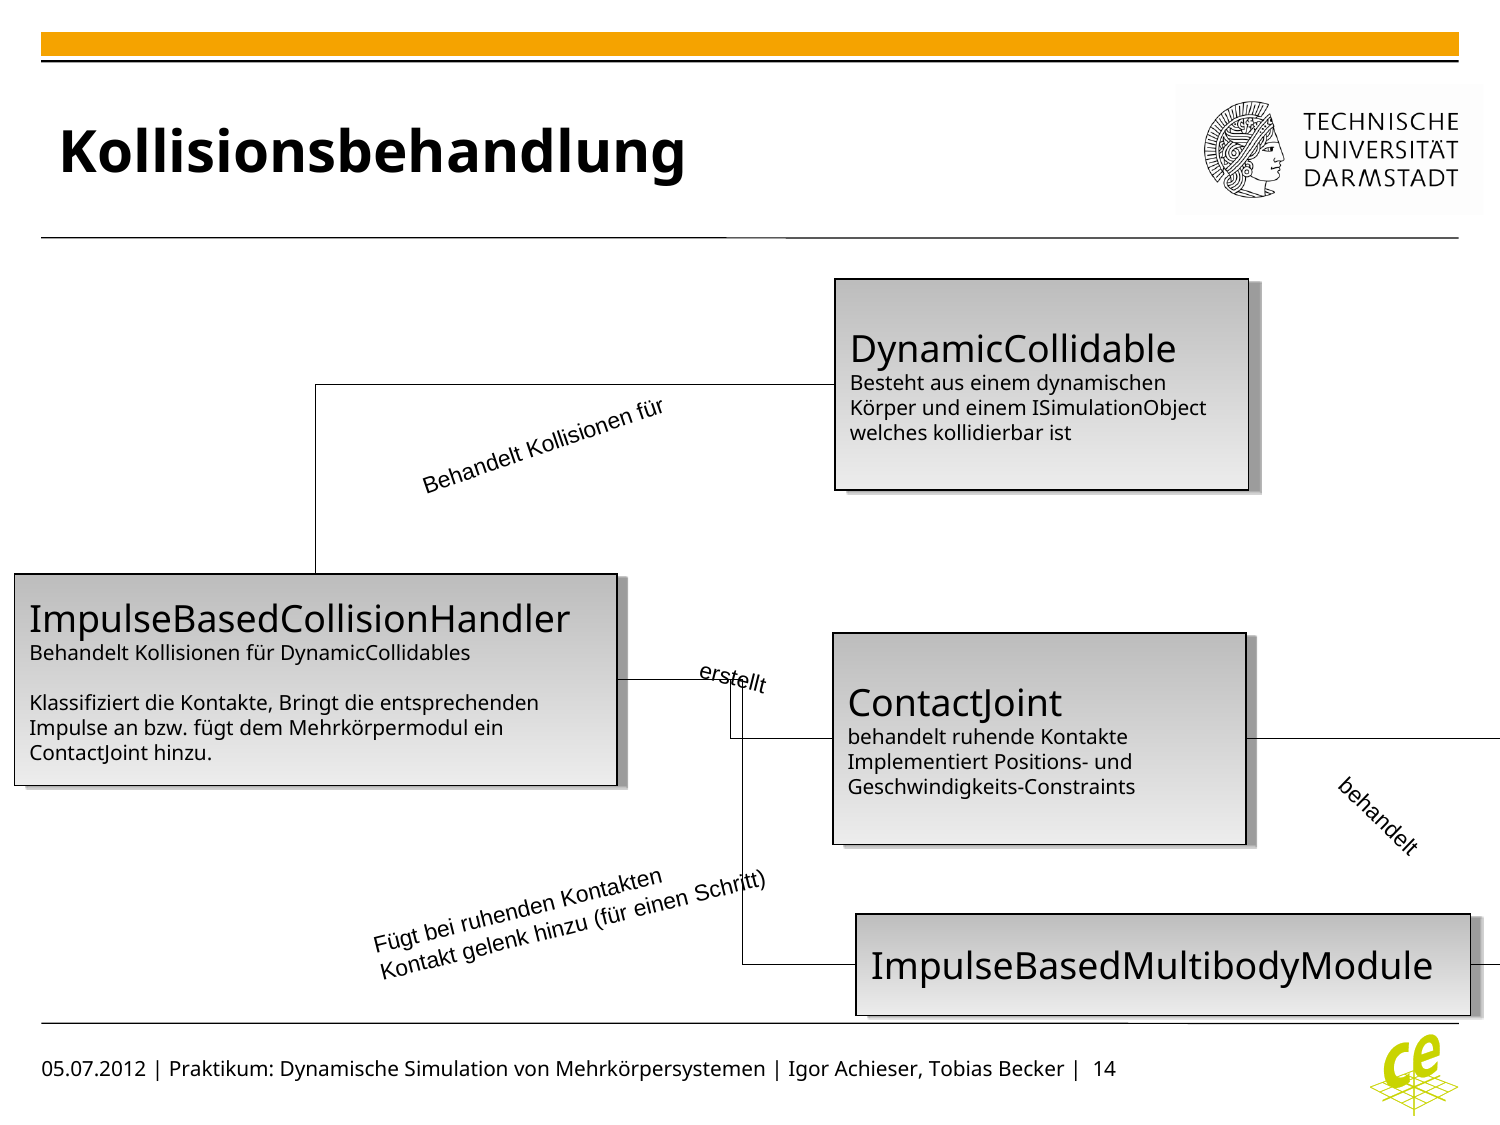

Kollisionsbehandlung
DynamicCollidable
Besteht aus einem dynamischen Körper und einem ISimulationObject welches kollidierbar ist
Behandelt Kollisionen für
ImpulseBasedCollisionHandler
Behandelt Kollisionen für DynamicCollidables
Klassifiziert die Kontakte, Bringt die entsprechenden Impulse an bzw. fügt dem Mehrkörpermodul ein ContactJoint hinzu.
ContactJoint
behandelt ruhende Kontakte
Implementiert Positions- und Geschwindigkeits-Constraints
erstellt
behandelt
Fügt bei ruhenden Kontakten
Kontakt gelenk hinzu (für einen Schritt)
ImpulseBasedMultibodyModule
05.07.2012 | Praktikum: Dynamische Simulation von Mehrkörpersystemen | Igor Achieser, Tobias Becker |